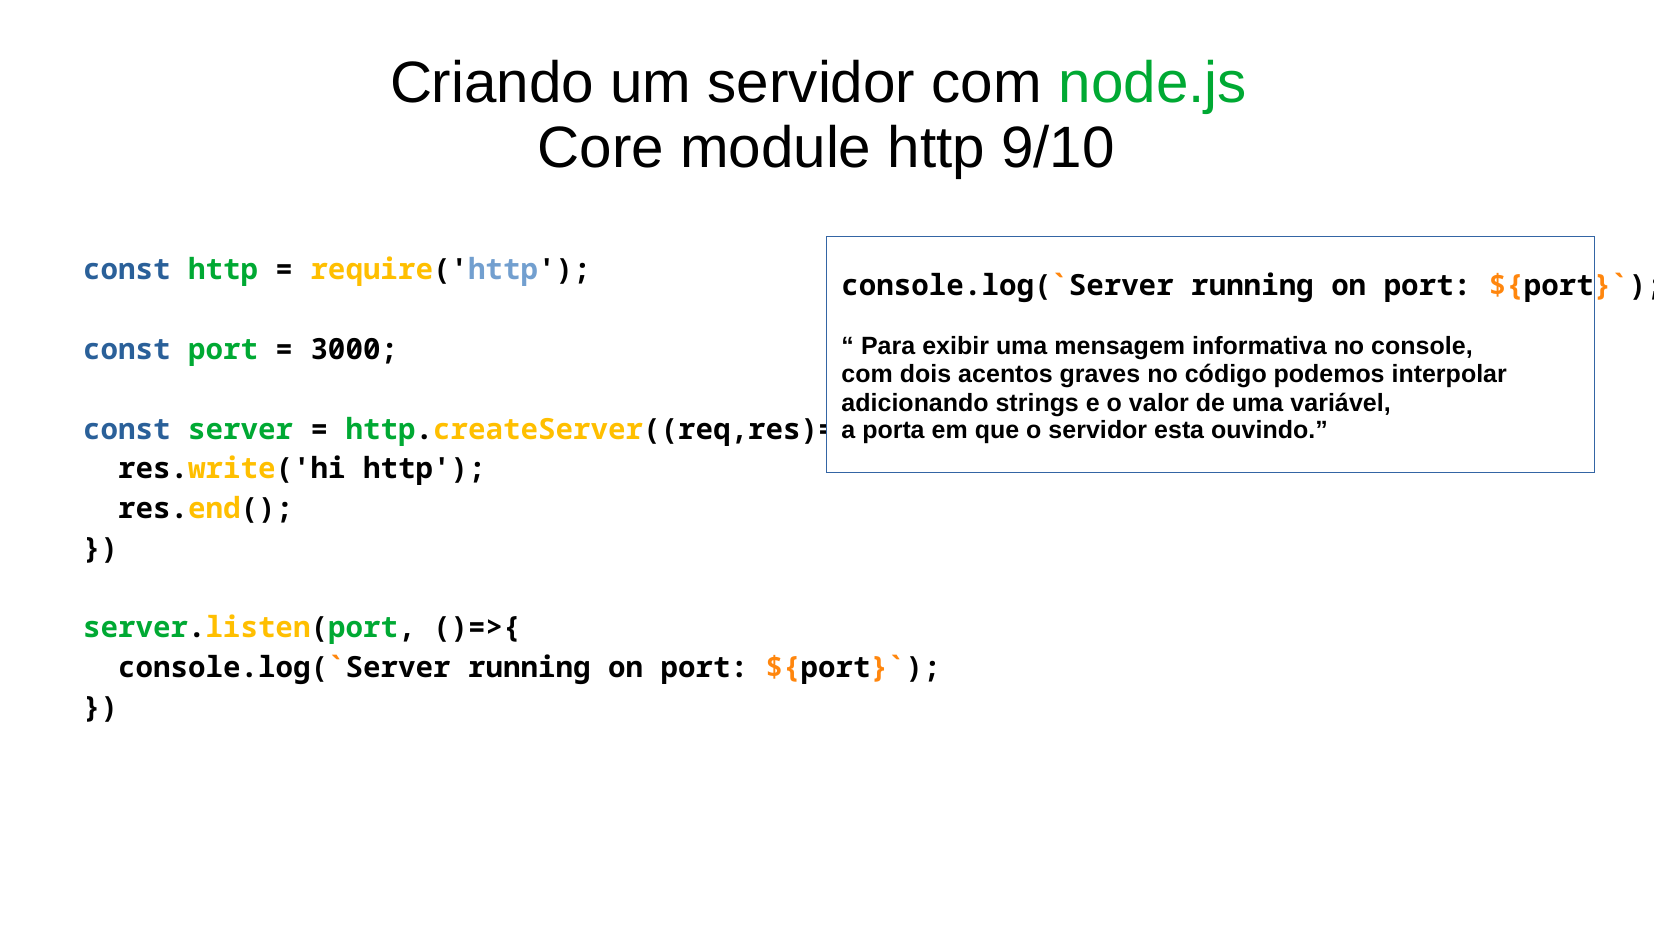

# Criando um servidor com node.js Core module http 9/10
const http = require('http');
const port = 3000;
const server = http.createServer((req,res)=>{
 res.write('hi http');
 res.end();
})
server.listen(port, ()=>{
 console.log(`Server running on port: ${port}`);
})
console.log(`Server running on port: ${port}`);
“ Para exibir uma mensagem informativa no console,
com dois acentos graves no código podemos interpolar
adicionando strings e o valor de uma variável,
a porta em que o servidor esta ouvindo.”